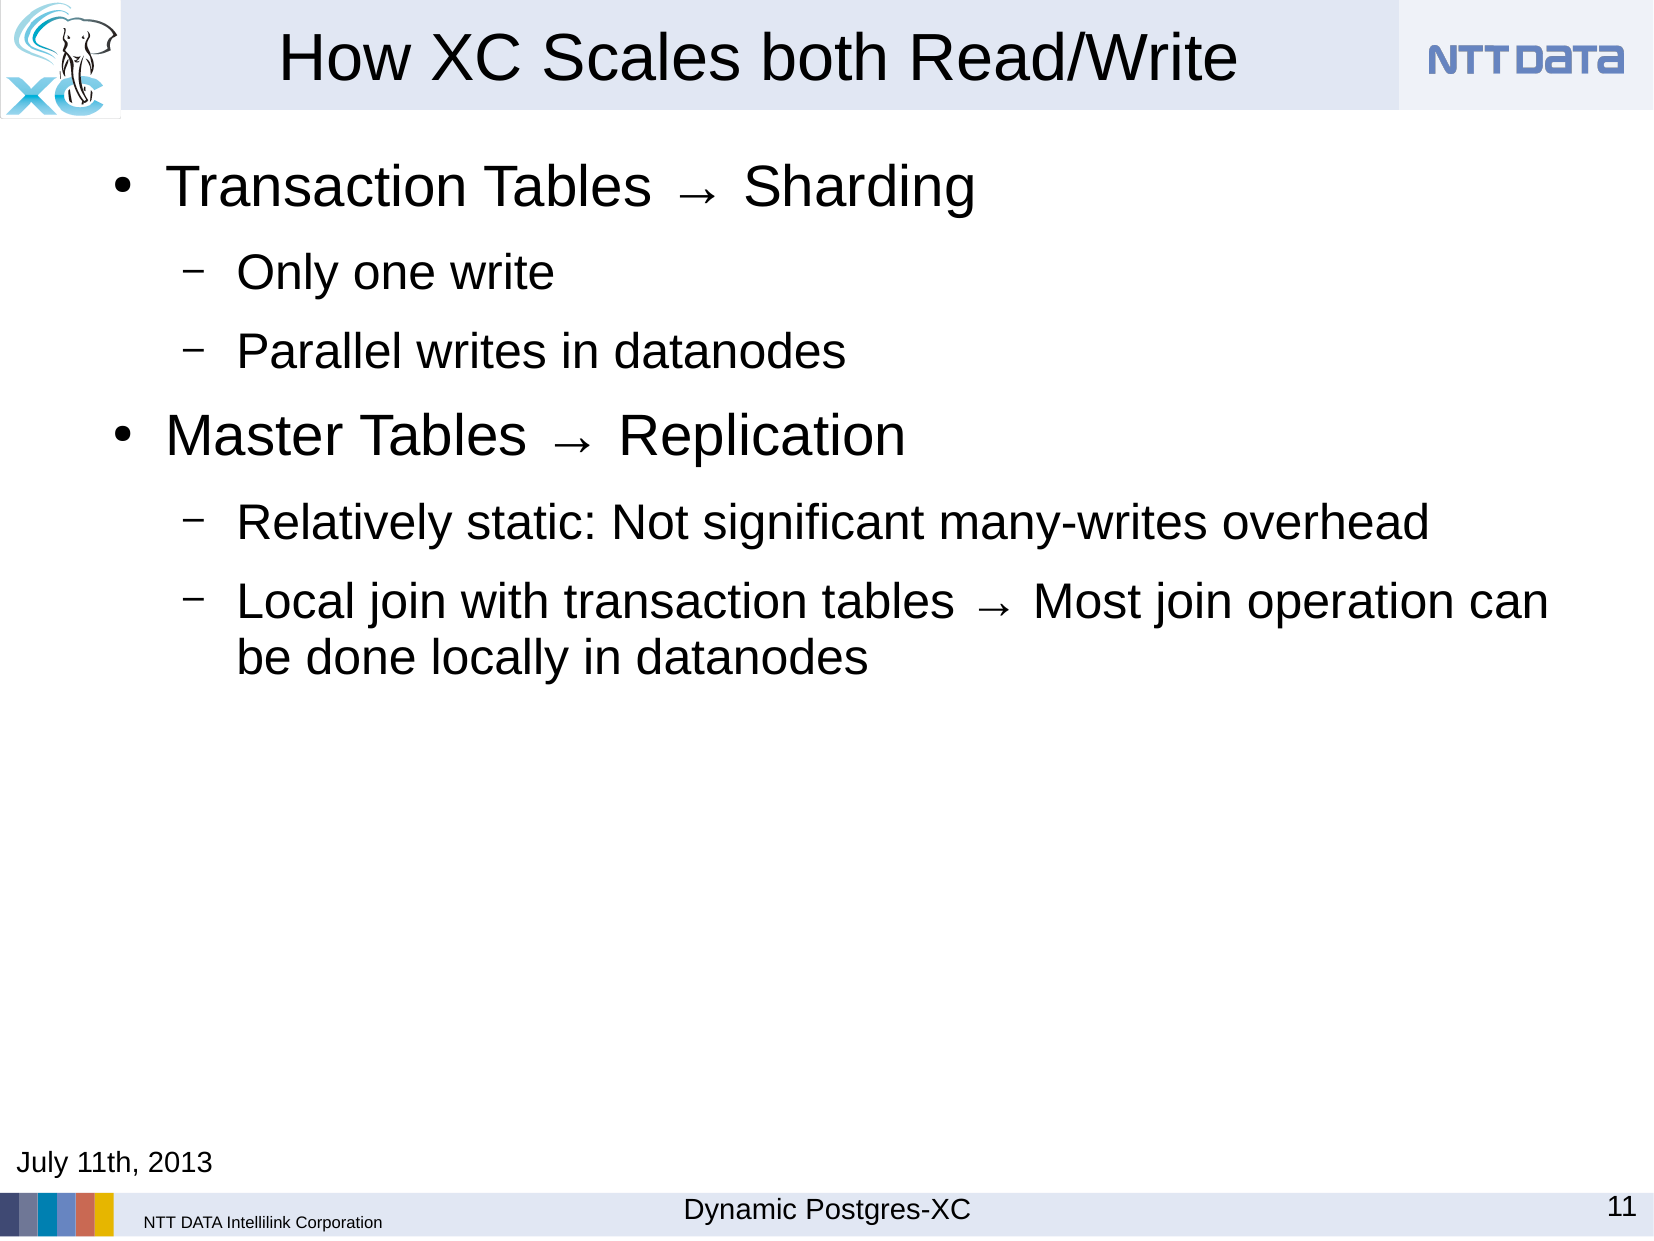

# How XC Scales both Read/Write
Transaction Tables → Sharding
Only one write
Parallel writes in datanodes
Master Tables → Replication
Relatively static: Not significant many-writes overhead
Local join with transaction tables → Most join operation can be done locally in datanodes
July 11th, 2013
11
Dynamic Postgres-XC